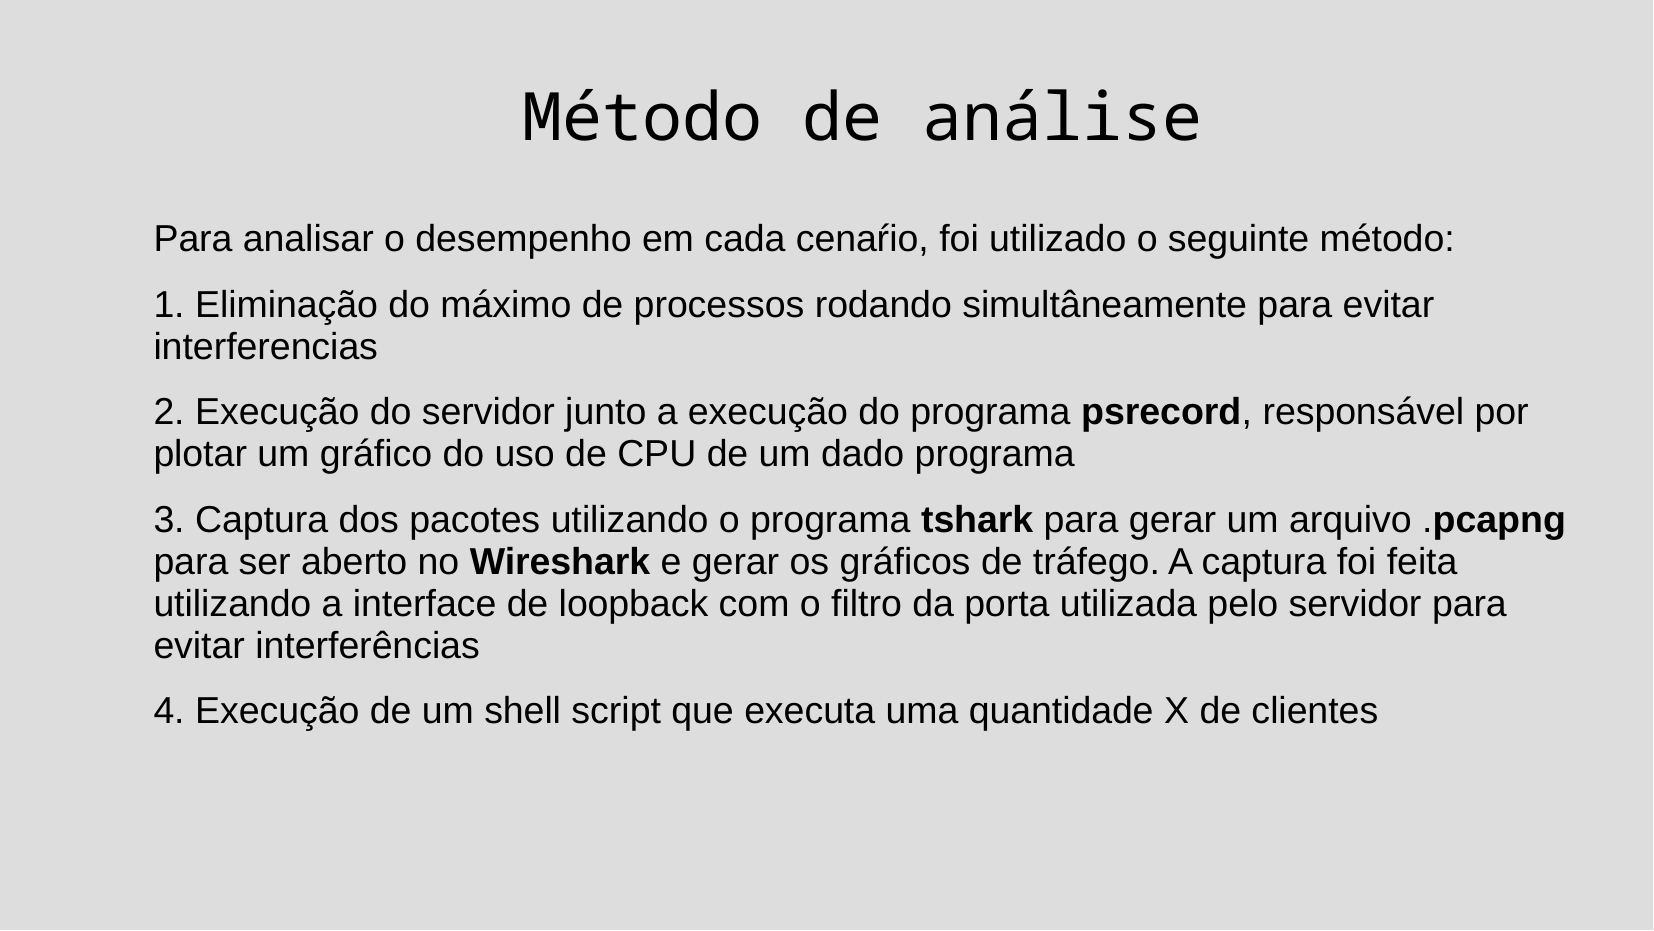

# Método de análise
Para analisar o desempenho em cada cenaŕio, foi utilizado o seguinte método:
1. Eliminação do máximo de processos rodando simultâneamente para evitar interferencias
2. Execução do servidor junto a execução do programa psrecord, responsável por plotar um gráfico do uso de CPU de um dado programa
3. Captura dos pacotes utilizando o programa tshark para gerar um arquivo .pcapng para ser aberto no Wireshark e gerar os gráficos de tráfego. A captura foi feita utilizando a interface de loopback com o filtro da porta utilizada pelo servidor para evitar interferências
4. Execução de um shell script que executa uma quantidade X de clientes